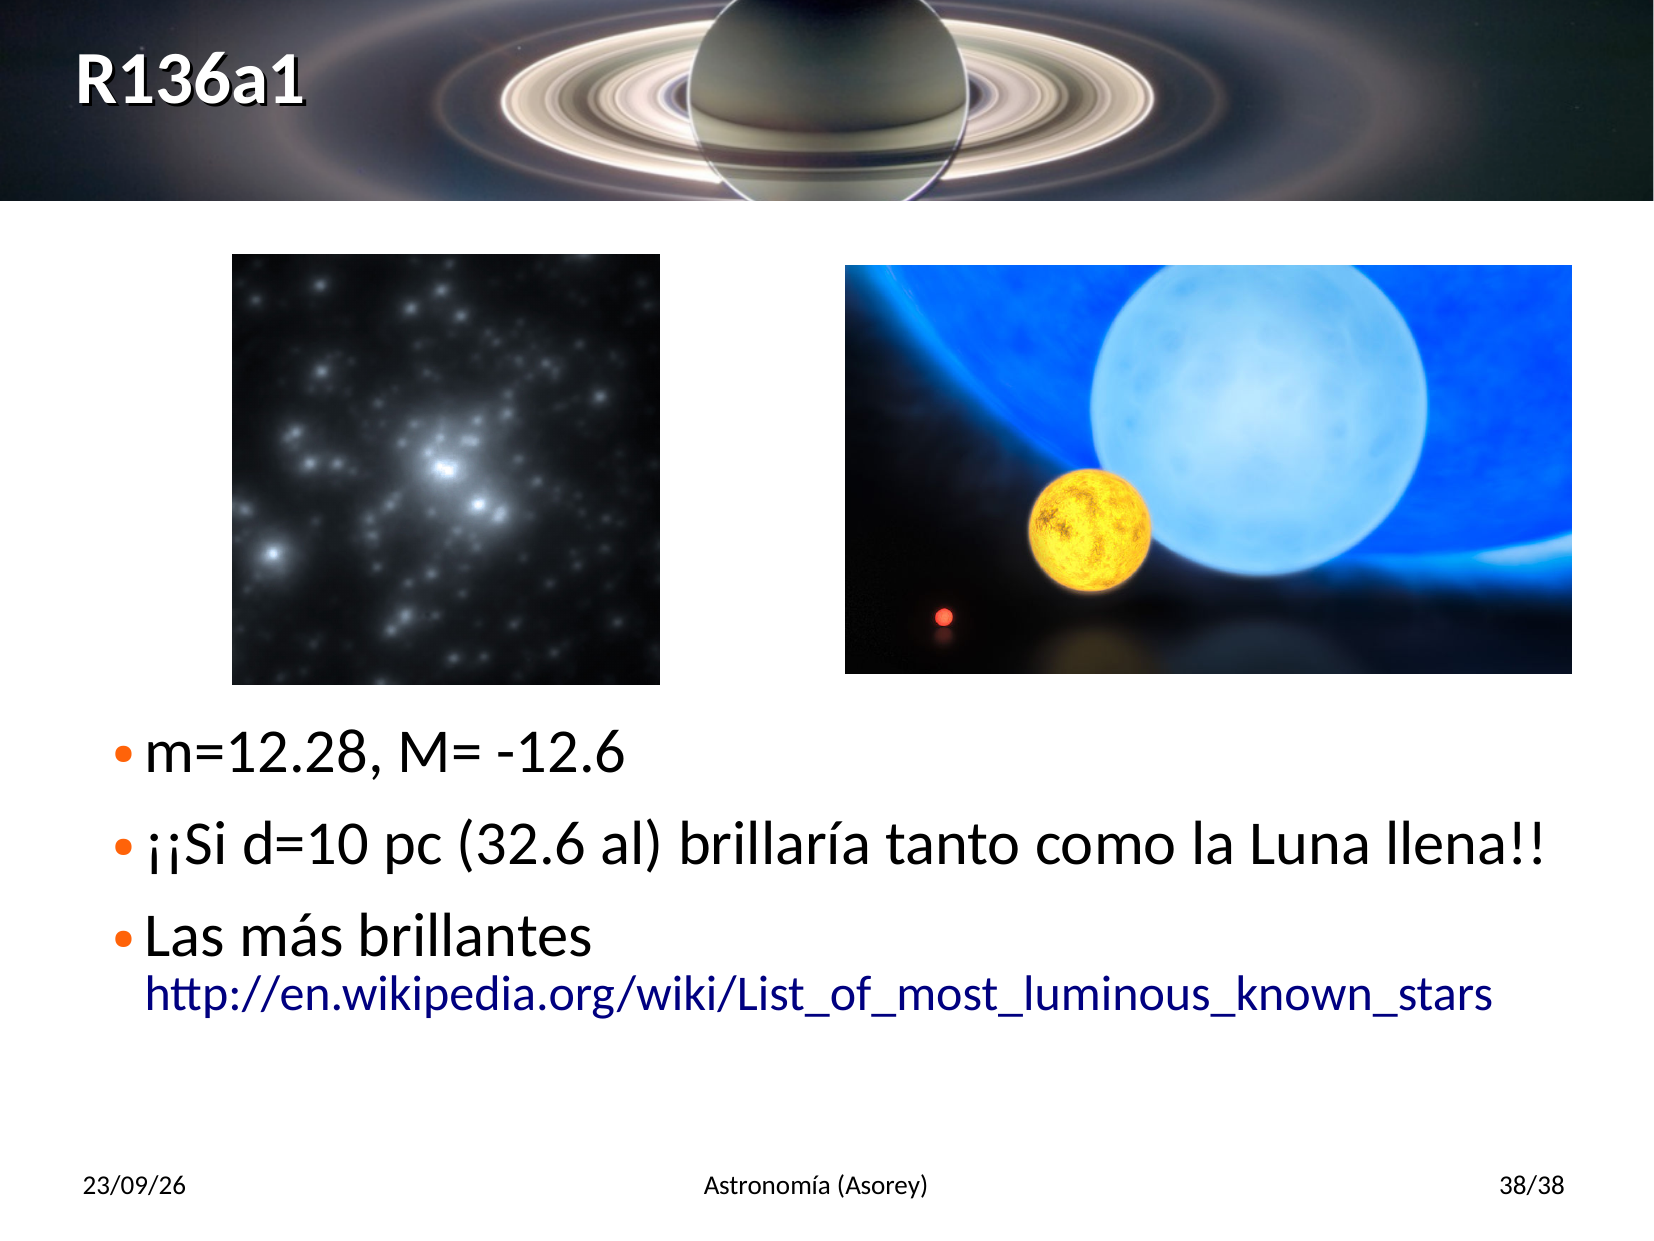

# R136a1
m=12.28, M= -12.6
¡¡Si d=10 pc (32.6 al) brillaría tanto como la Luna llena!!
Las más brillantes
http://en.wikipedia.org/wiki/List_of_most_luminous_known_stars
Astronomía (Asorey)
38